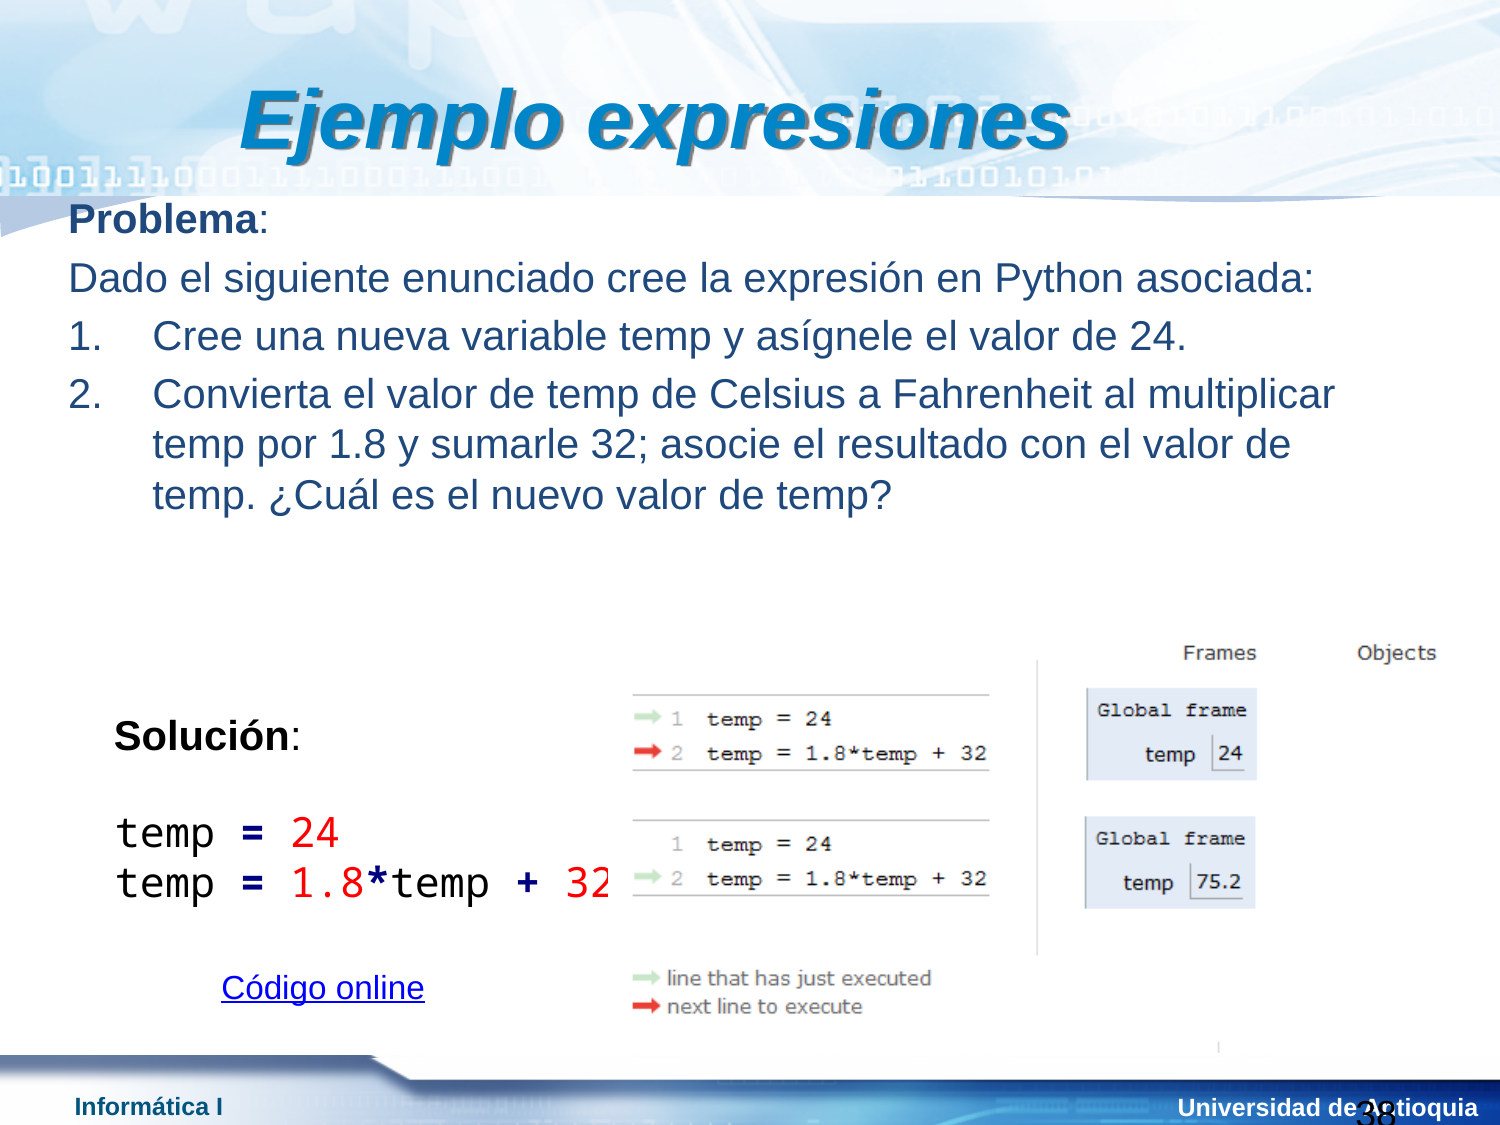

# Ejemplo expresiones
Problema:
Dado el siguiente enunciado cree la expresión en Python asociada:
Cree una nueva variable temp y asígnele el valor de 24.
Convierta el valor de temp de Celsius a Fahrenheit al multiplicar temp por 1.8 y sumarle 32; asocie el resultado con el valor de temp. ¿Cuál es el nuevo valor de temp?
Solución:
temp = 24
temp = 1.8*temp + 32
Código online